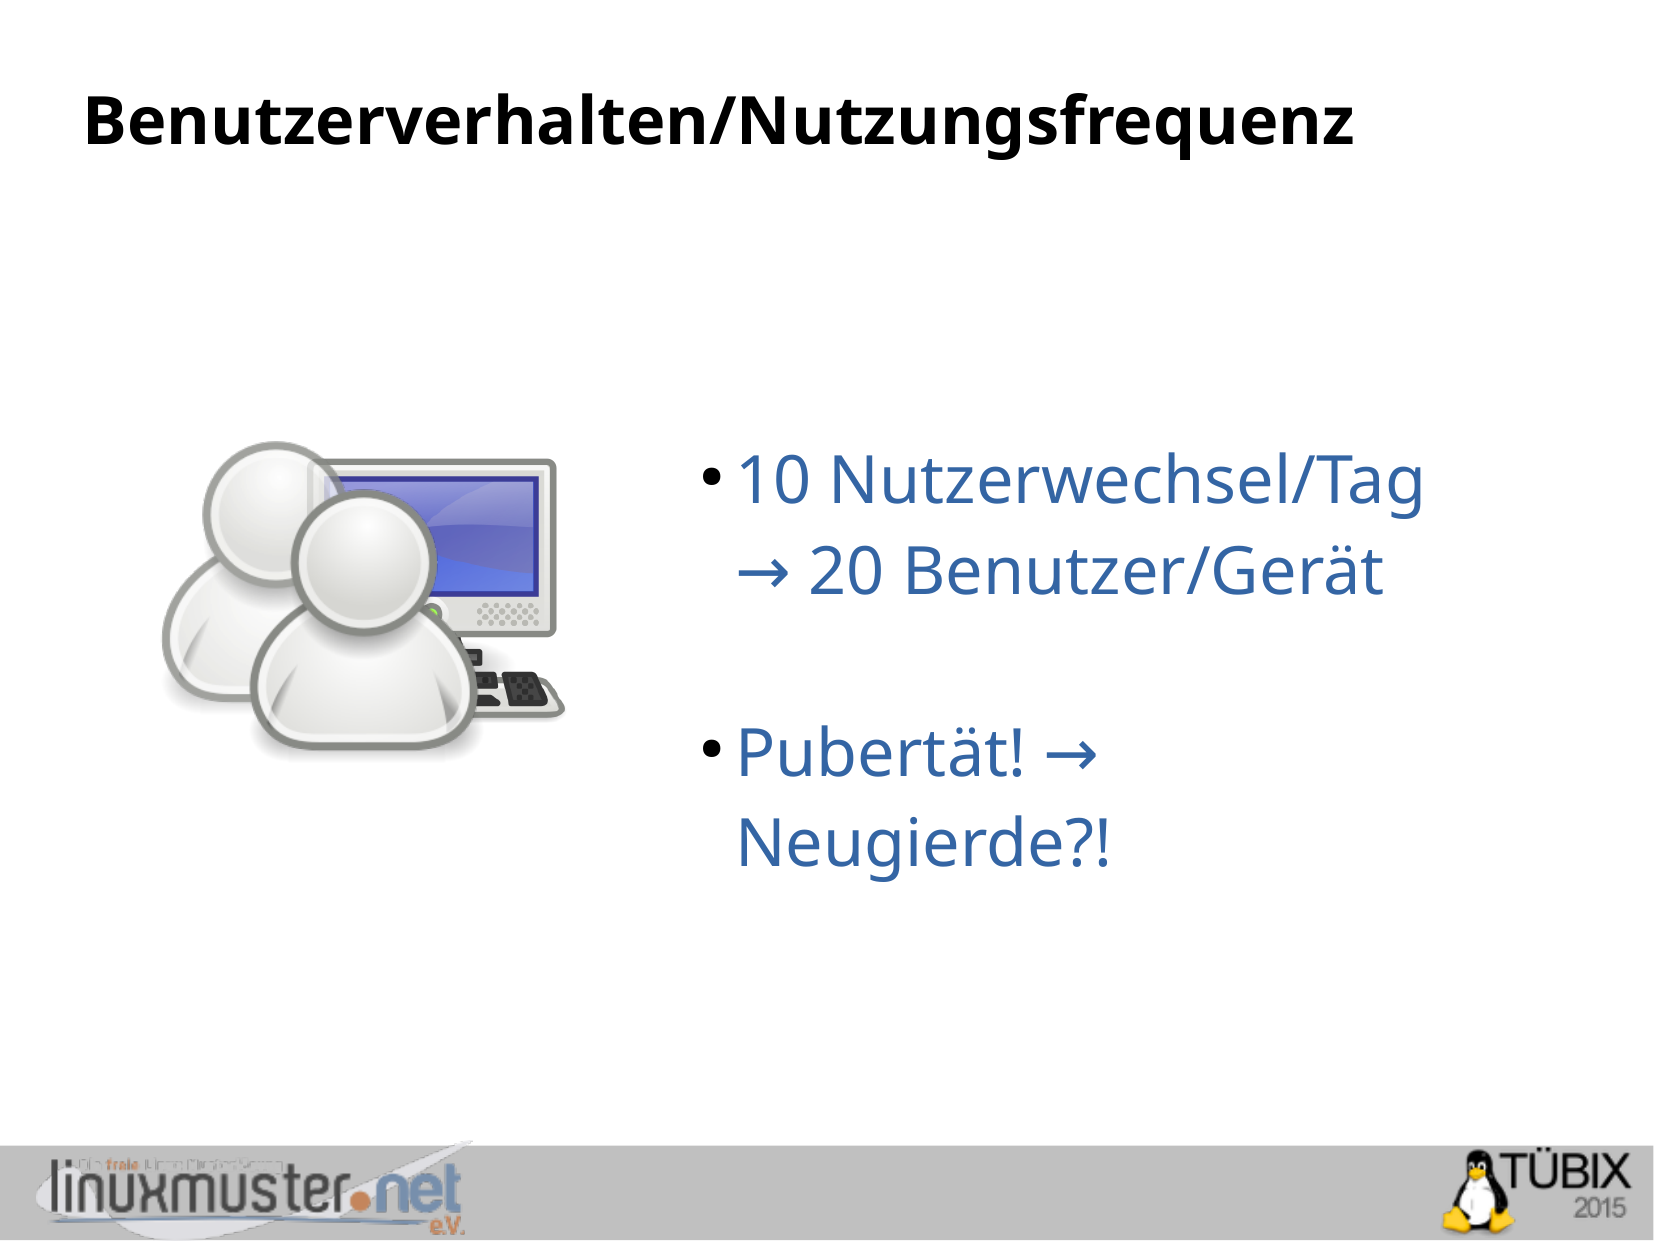

# Benutzerverhalten/Nutzungsfrequenz
10 Nutzerwechsel/Tag
→ 20 Benutzer/Gerät
Pubertät! → Neugierde?!